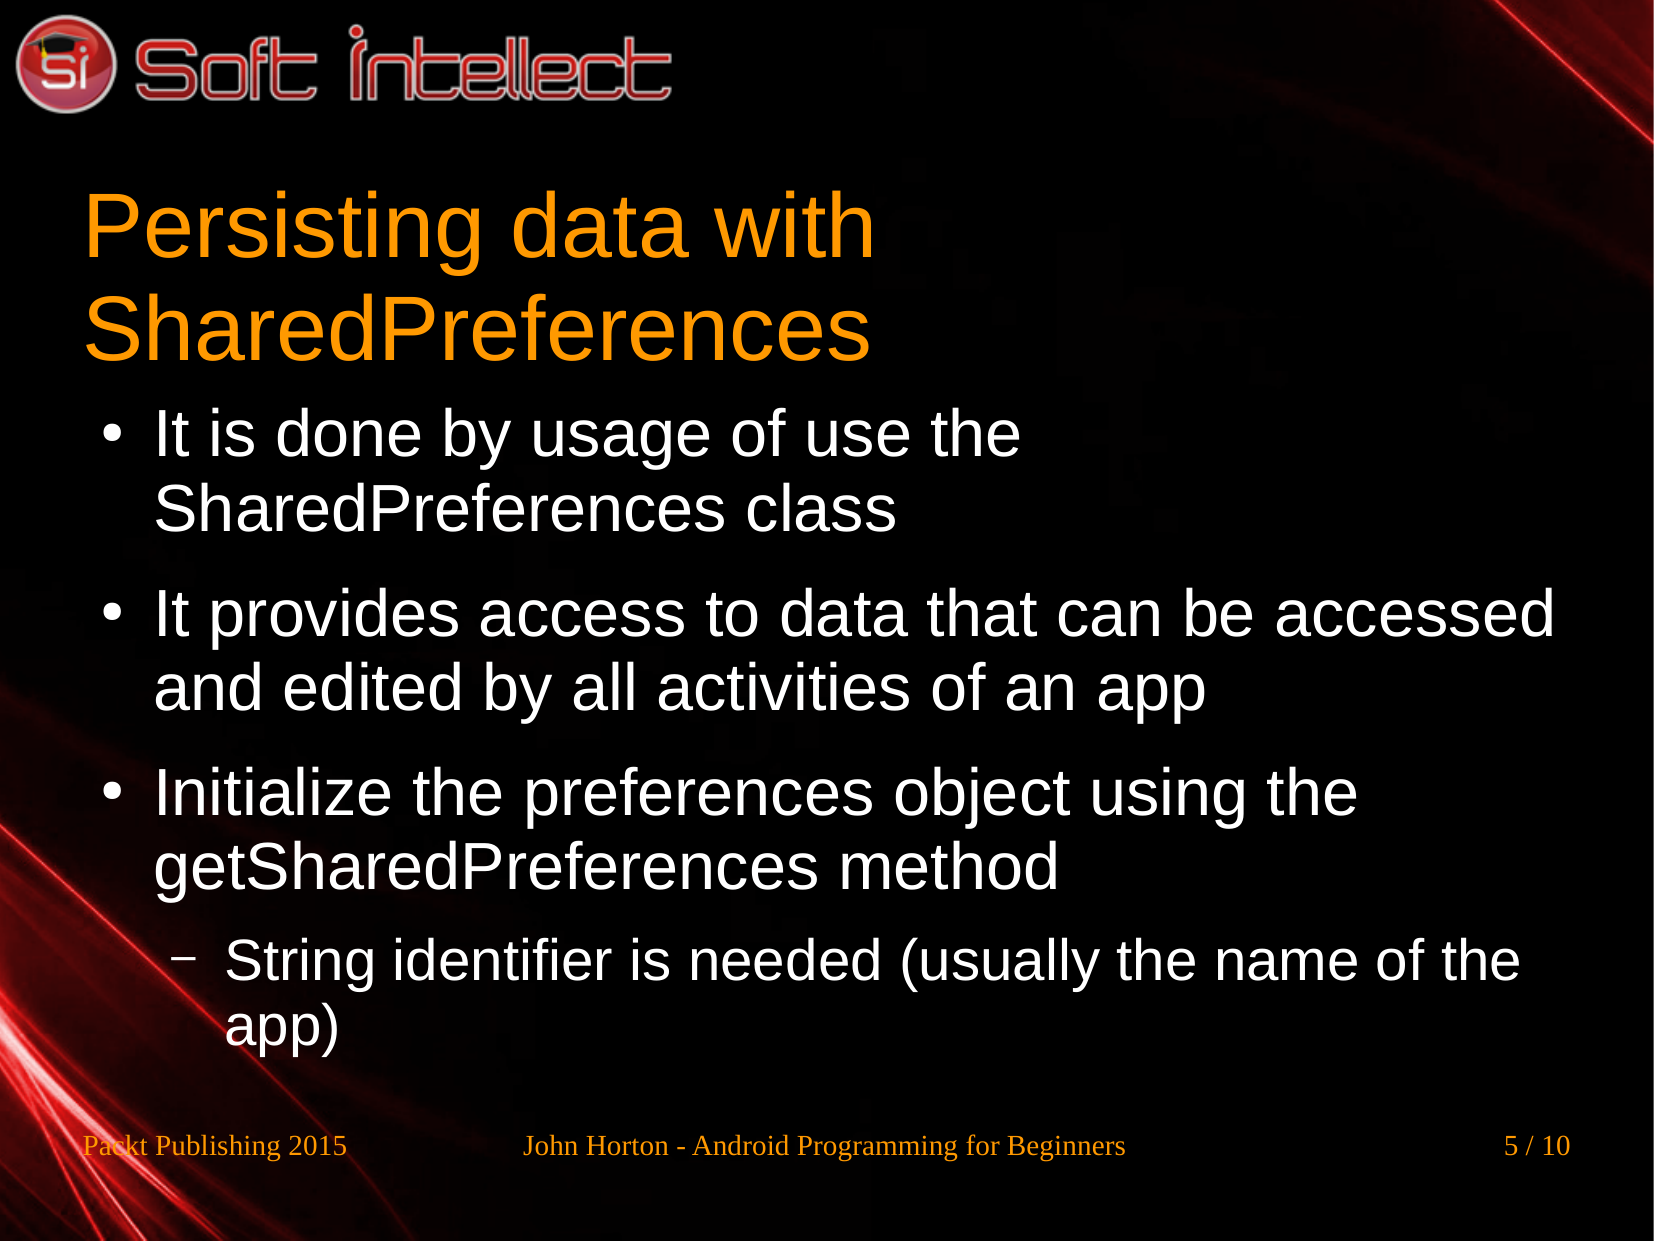

# Persisting data with SharedPreferences
It is done by usage of use the SharedPreferences class
It provides access to data that can be accessed and edited by all activities of an app
Initialize the preferences object using the getSharedPreferences method
String identifier is needed (usually the name of the app)
Packt Publishing 2015
John Horton - Android Programming for Beginners
5